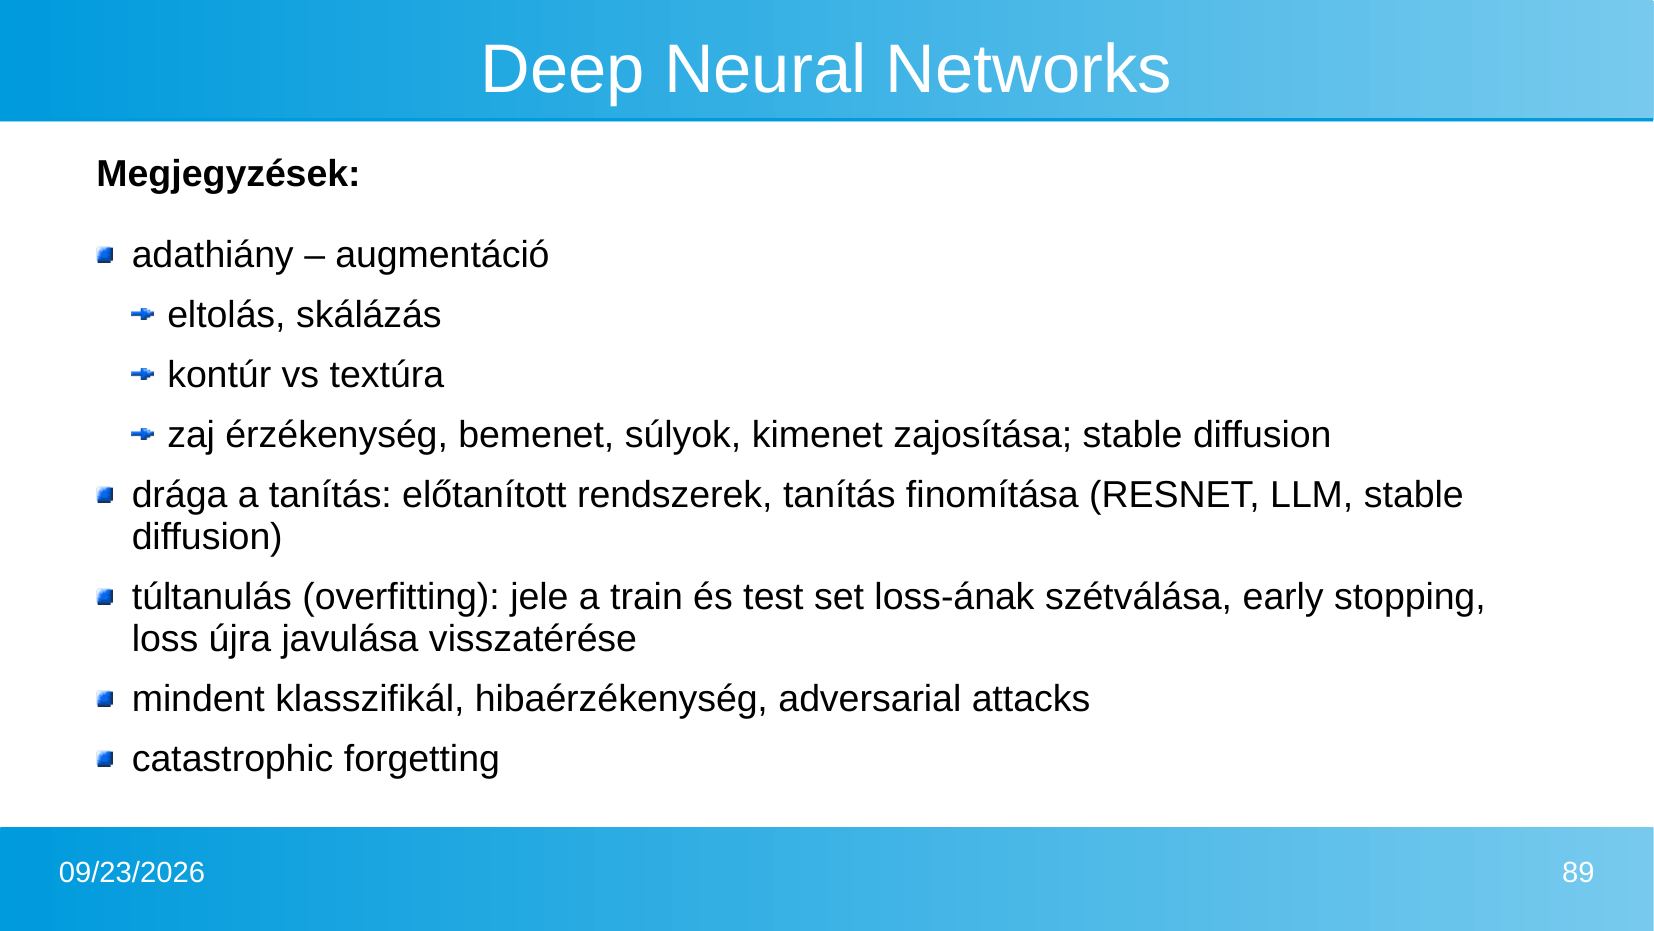

# Deep Neural Networks
Megjegyzések:
adathiány – augmentáció
eltolás, skálázás
kontúr vs textúra
zaj érzékenység, bemenet, súlyok, kimenet zajosítása; stable diffusion
drága a tanítás: előtanított rendszerek, tanítás finomítása (RESNET, LLM, stable diffusion)
túltanulás (overfitting): jele a train és test set loss-ának szétválása, early stopping, loss újra javulása visszatérése
mindent klasszifikál, hibaérzékenység, adversarial attacks
catastrophic forgetting
89